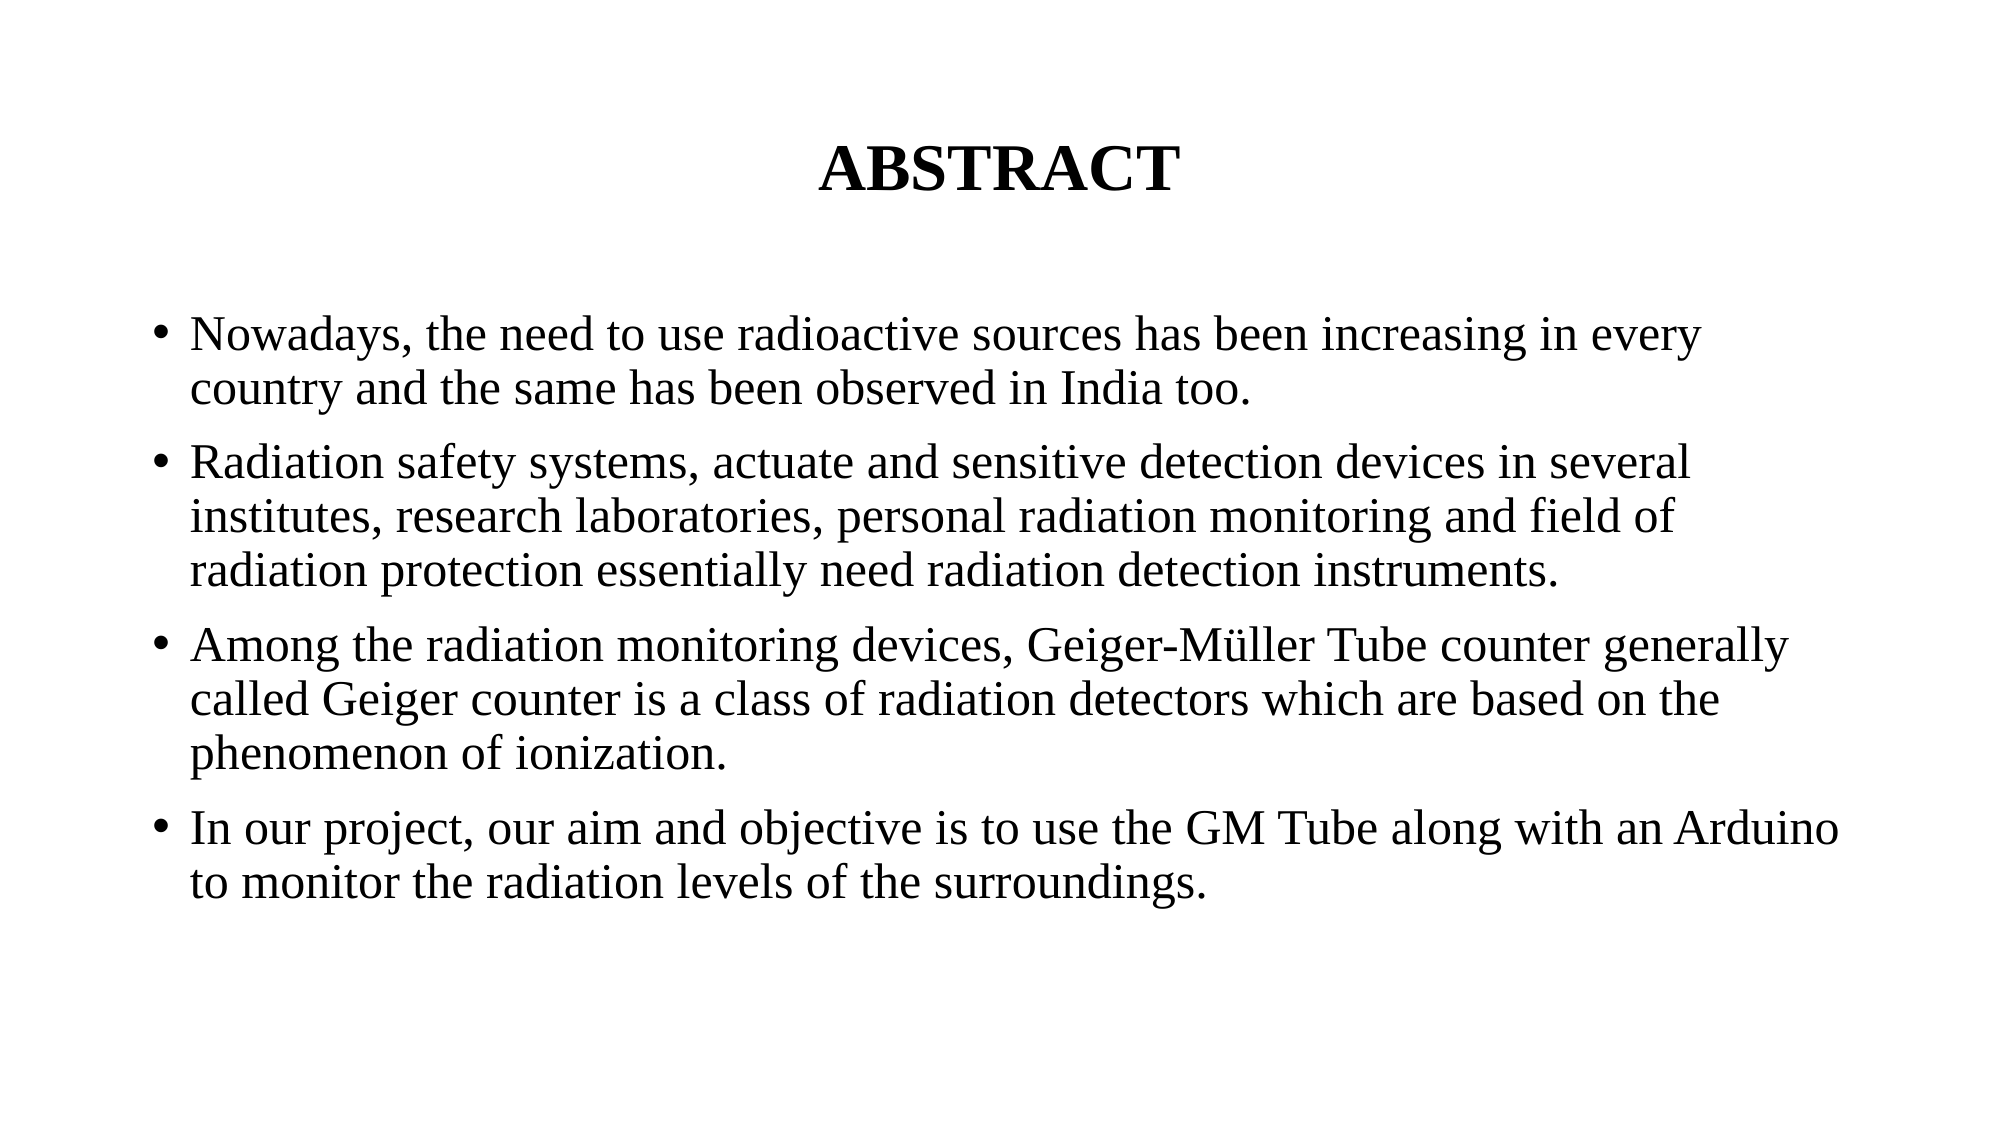

# ABSTRACT
Nowadays, the need to use radioactive sources has been increasing in every country and the same has been observed in India too.
Radiation safety systems, actuate and sensitive detection devices in several institutes, research laboratories, personal radiation monitoring and field of radiation protection essentially need radiation detection instruments.
Among the radiation monitoring devices, Geiger-Müller Tube counter generally called Geiger counter is a class of radiation detectors which are based on the phenomenon of ionization.
In our project, our aim and objective is to use the GM Tube along with an Arduino to monitor the radiation levels of the surroundings.